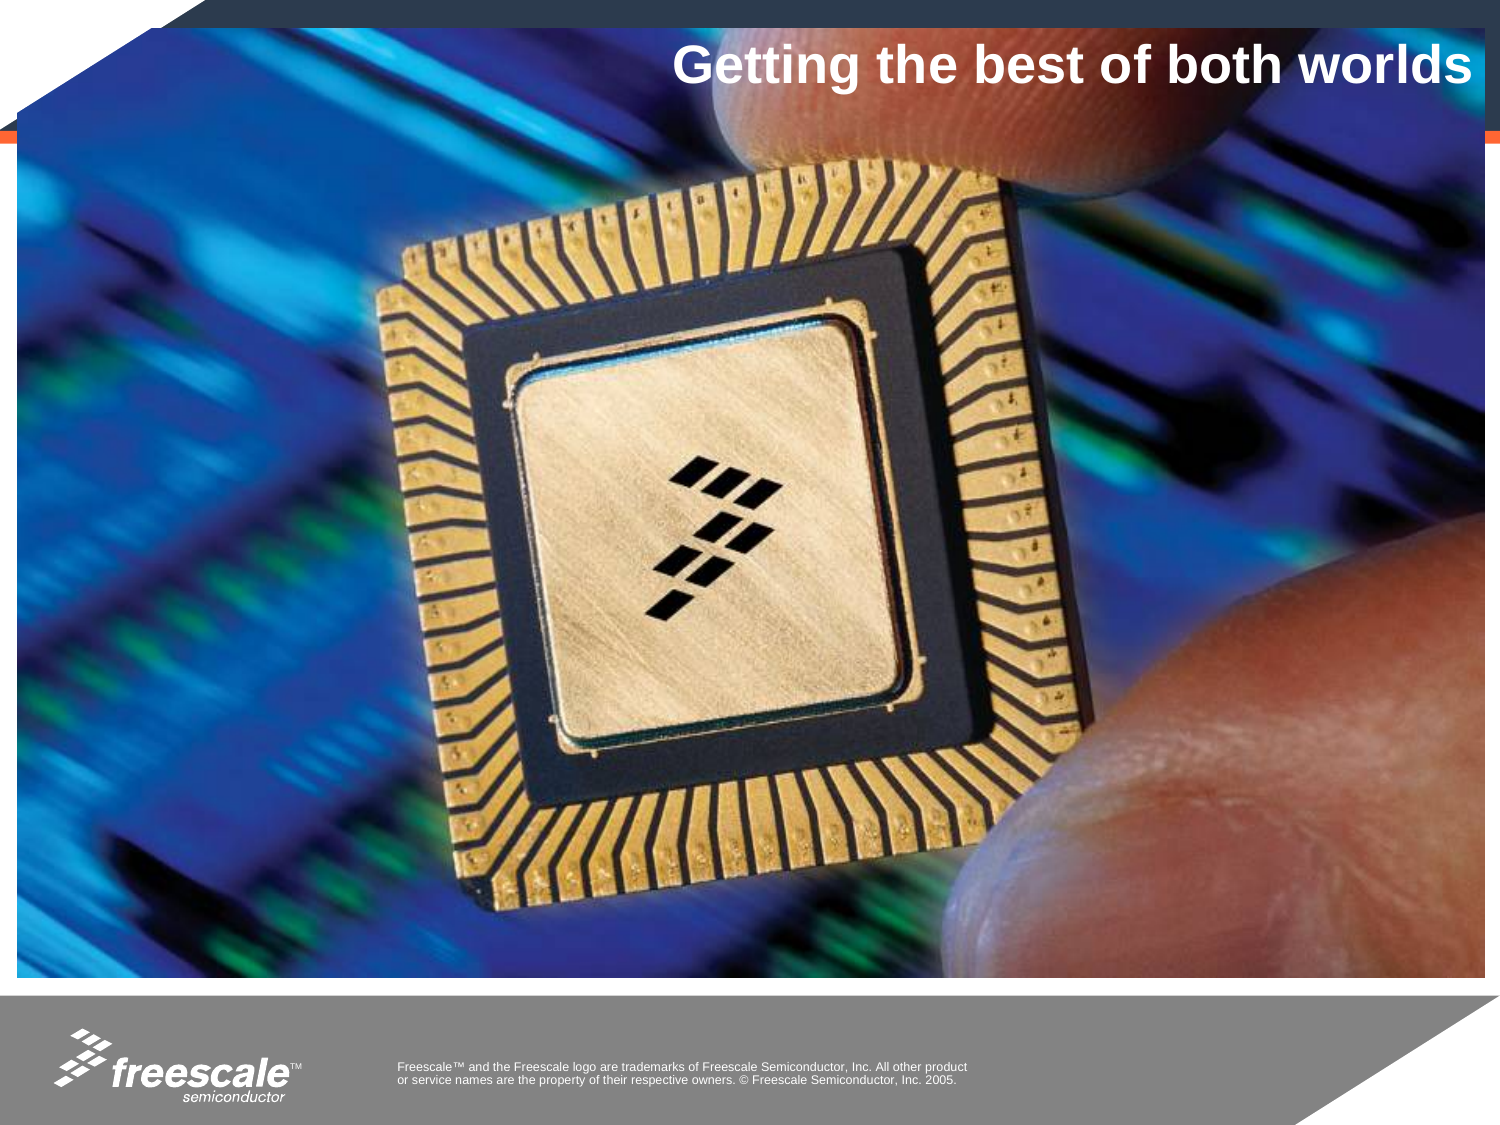

# Getting the best of both worlds